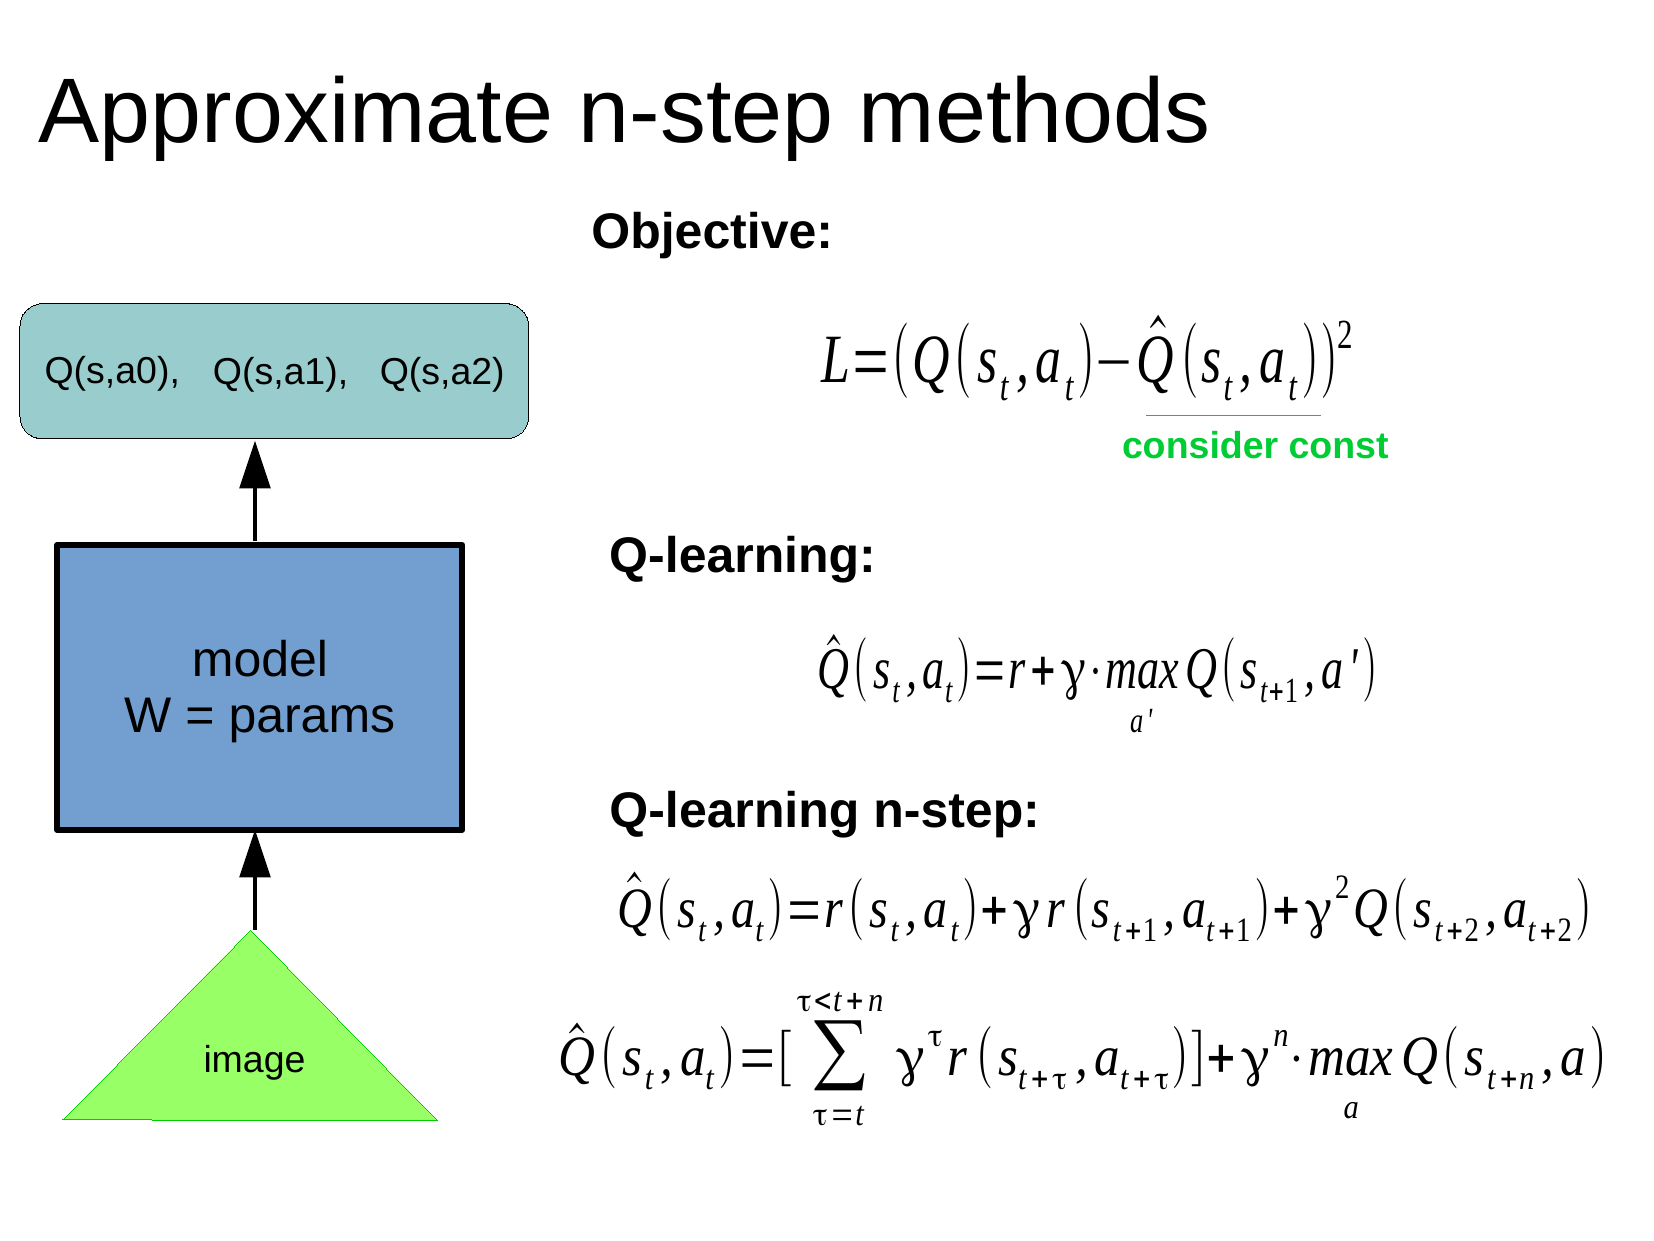

Approximate n-step methods
Objective:
Q(s,a0),
Q(s,a1),
Q(s,a2)
consider const
Q-learning:
model
W = params
Q-learning n-step:
image